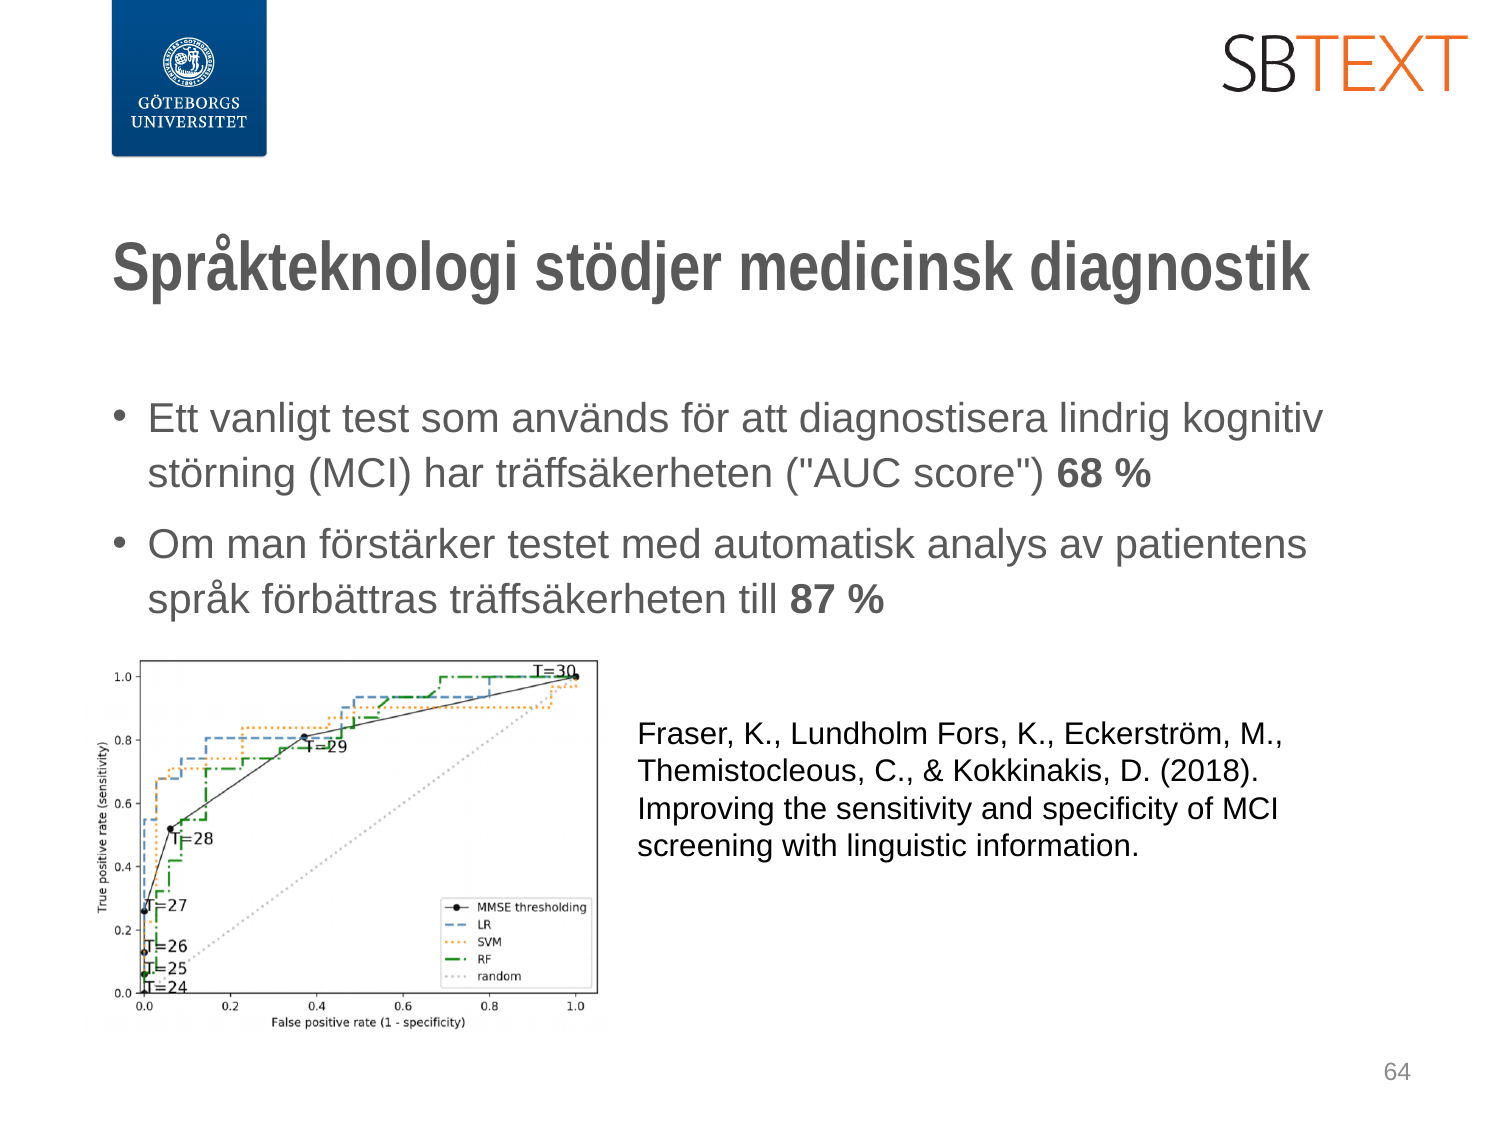

# Språkteknologi stödjer medicinsk diagnostik
Ett vanligt test som används för att diagnostisera lindrig kognitiv störning (MCI) har träffsäkerheten ("AUC score") 68 %
Om man förstärker testet med automatisk analys av patientens språk förbättras träffsäkerheten till 87 %
Fraser, K., Lundholm Fors, K., Eckerström, M., Themistocleous, C., & Kokkinakis, D. (2018). Improving the sensitivity and specificity of MCI screening with linguistic information.